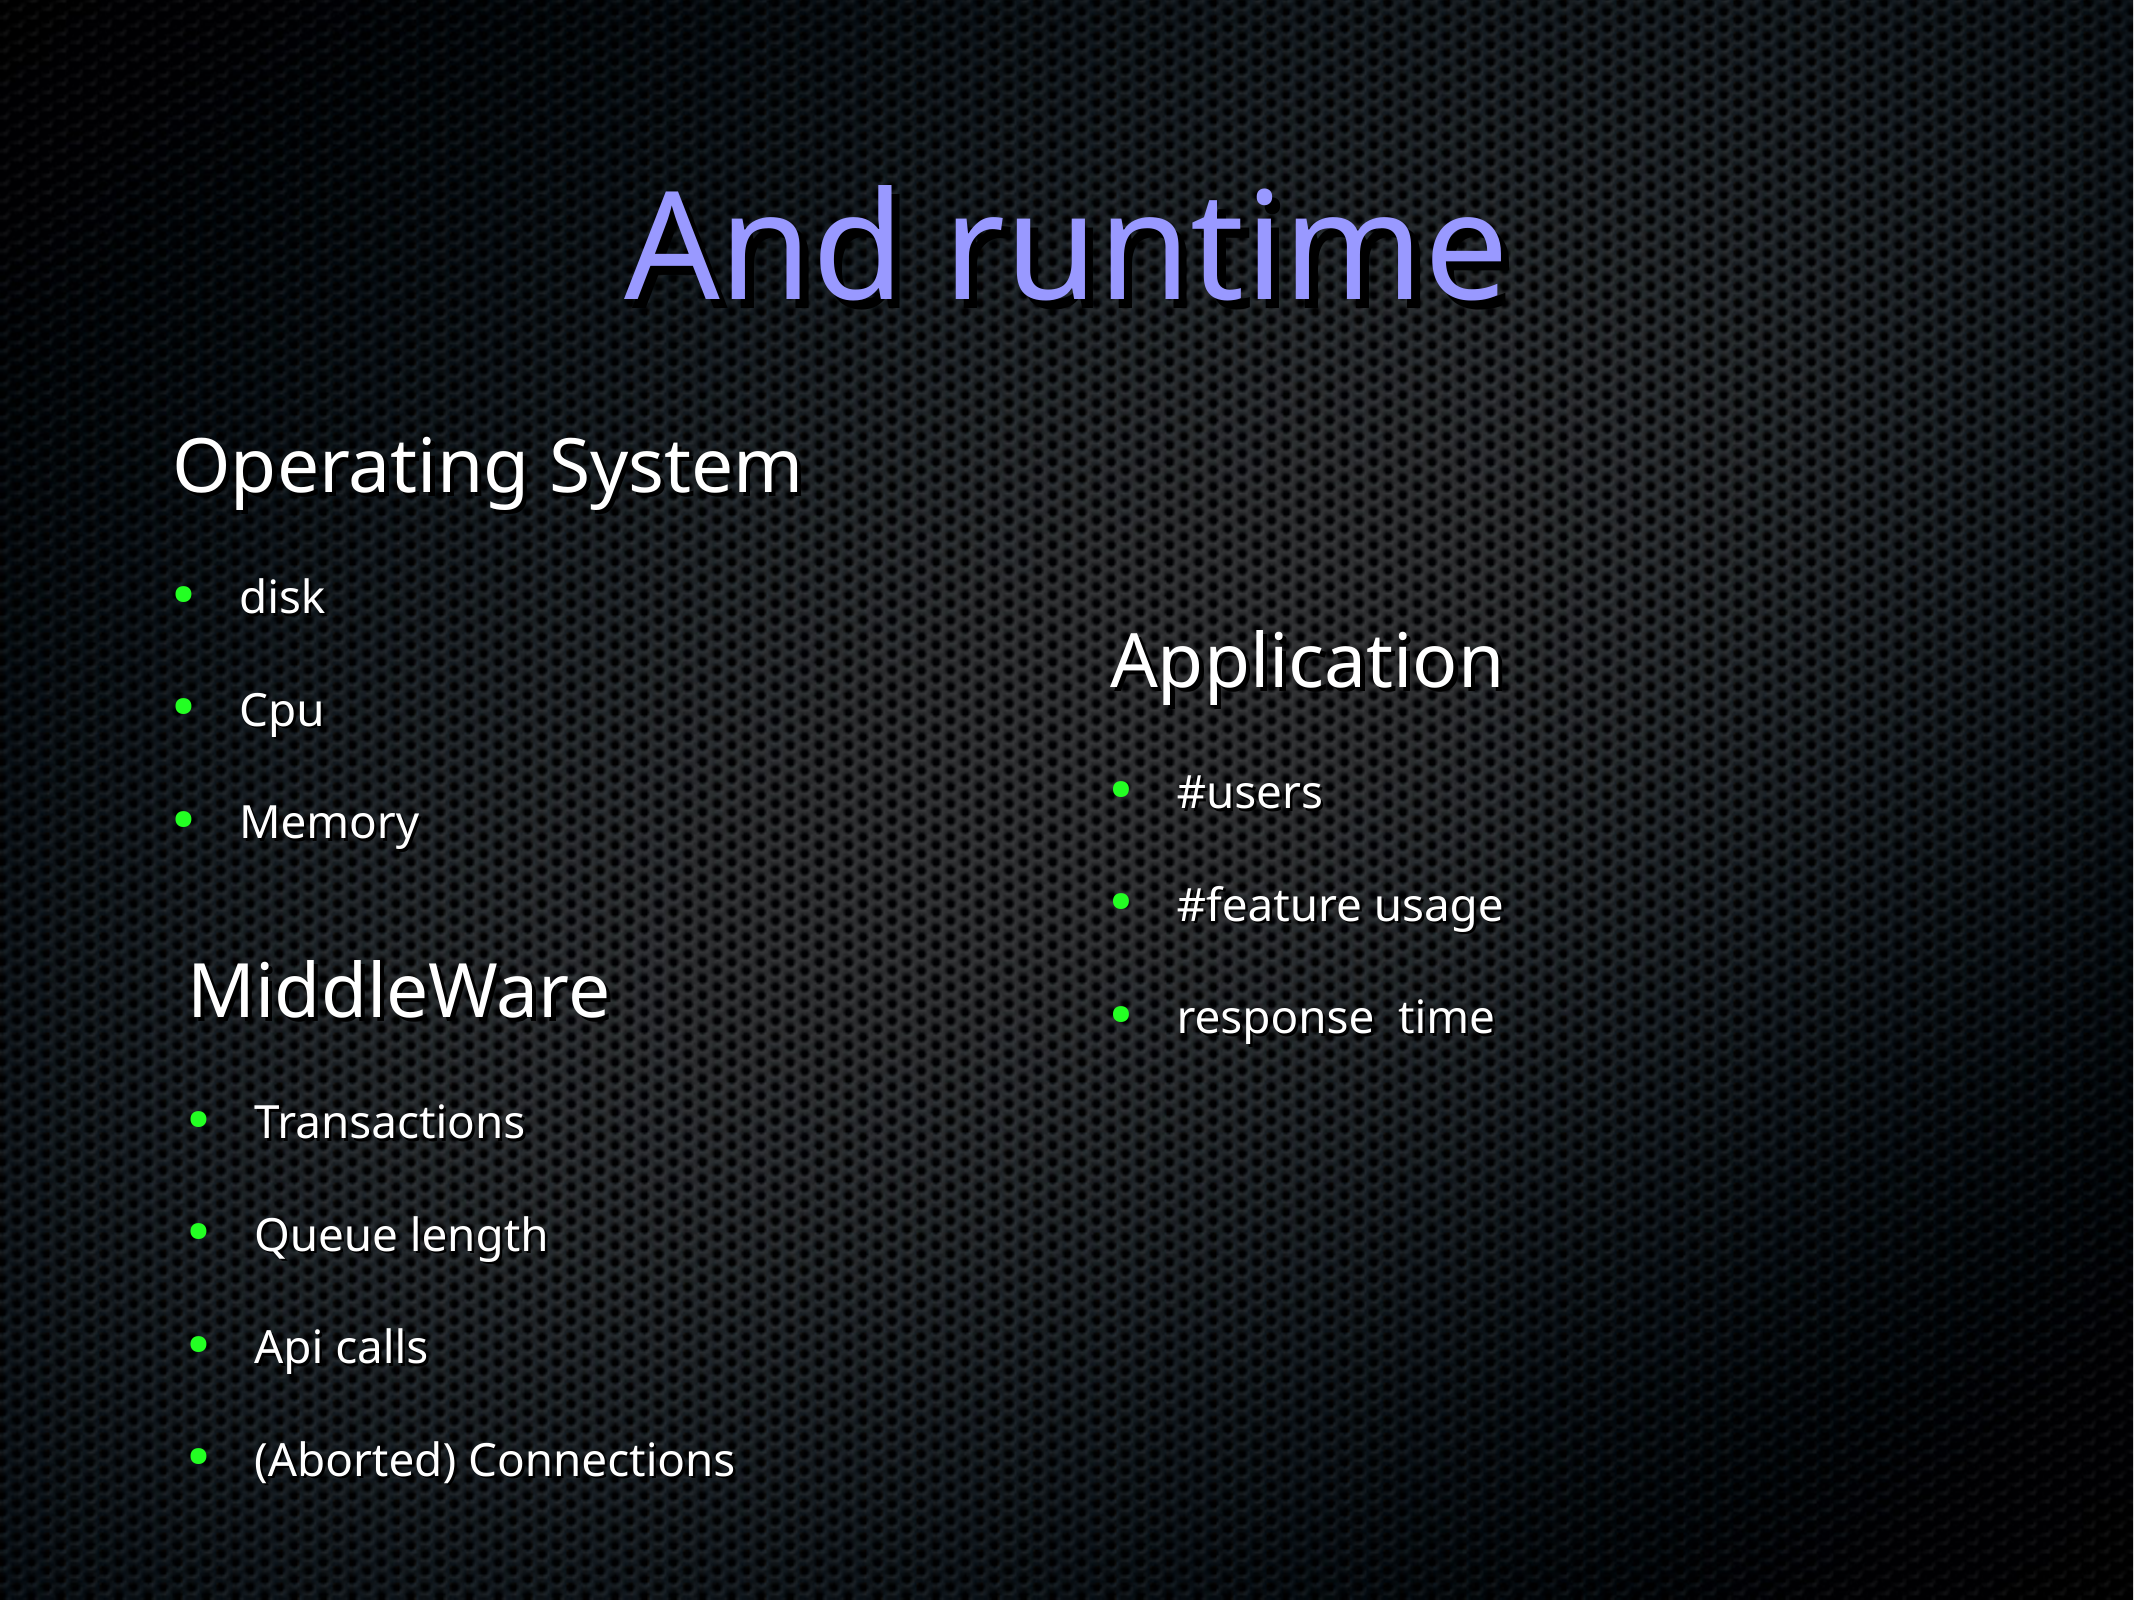

# And runtime
Operating System
disk
Cpu
Memory
Application
#users
#feature usage
response time
MiddleWare
Transactions
Queue length
Api calls
(Aborted) Connections